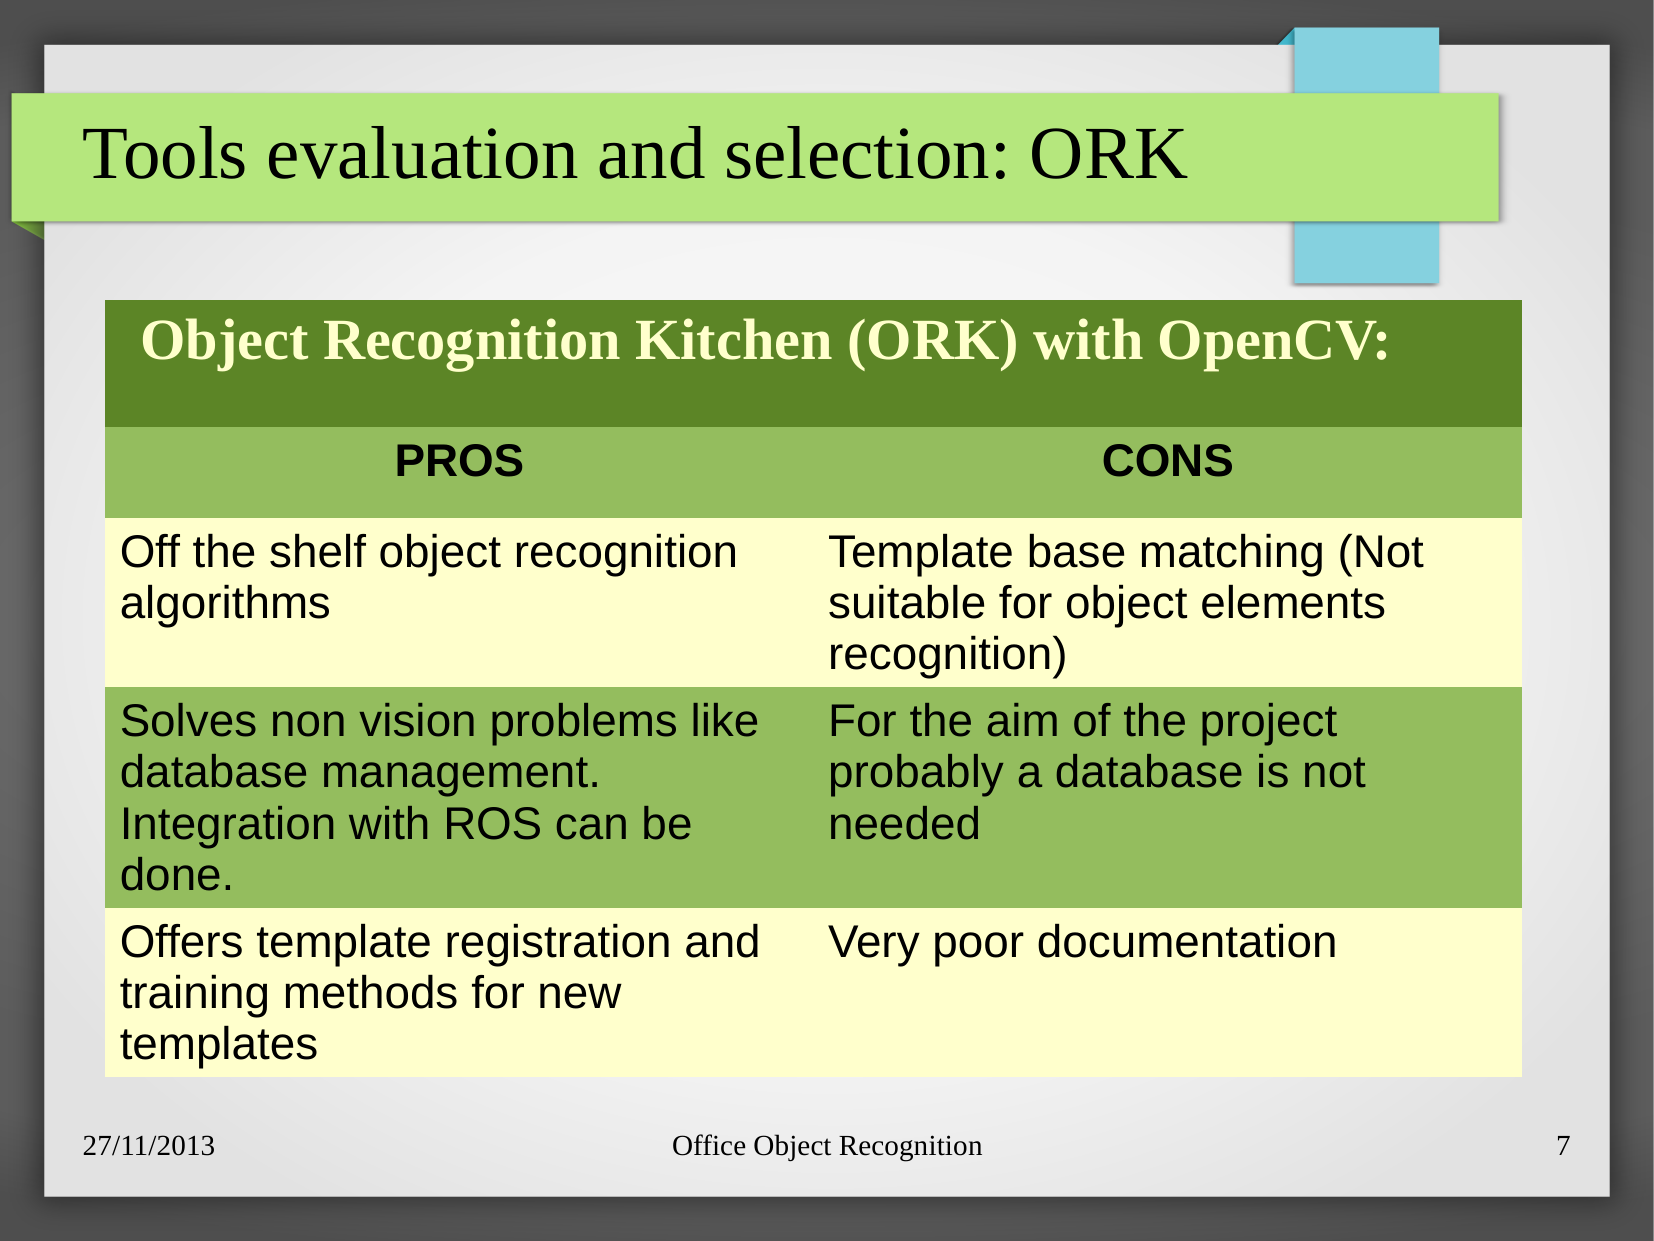

# Tools evaluation and selection: ORK
| Object Recognition Kitchen (ORK) with OpenCV: | |
| --- | --- |
| PROS | CONS |
| Off the shelf object recognition algorithms | Template base matching (Not suitable for object elements recognition) |
| Solves non vision problems like database management. Integration with ROS can be done. | For the aim of the project probably a database is not needed |
| Offers template registration and training methods for new templates | Very poor documentation |
27/11/2013
Office Object Recognition
7